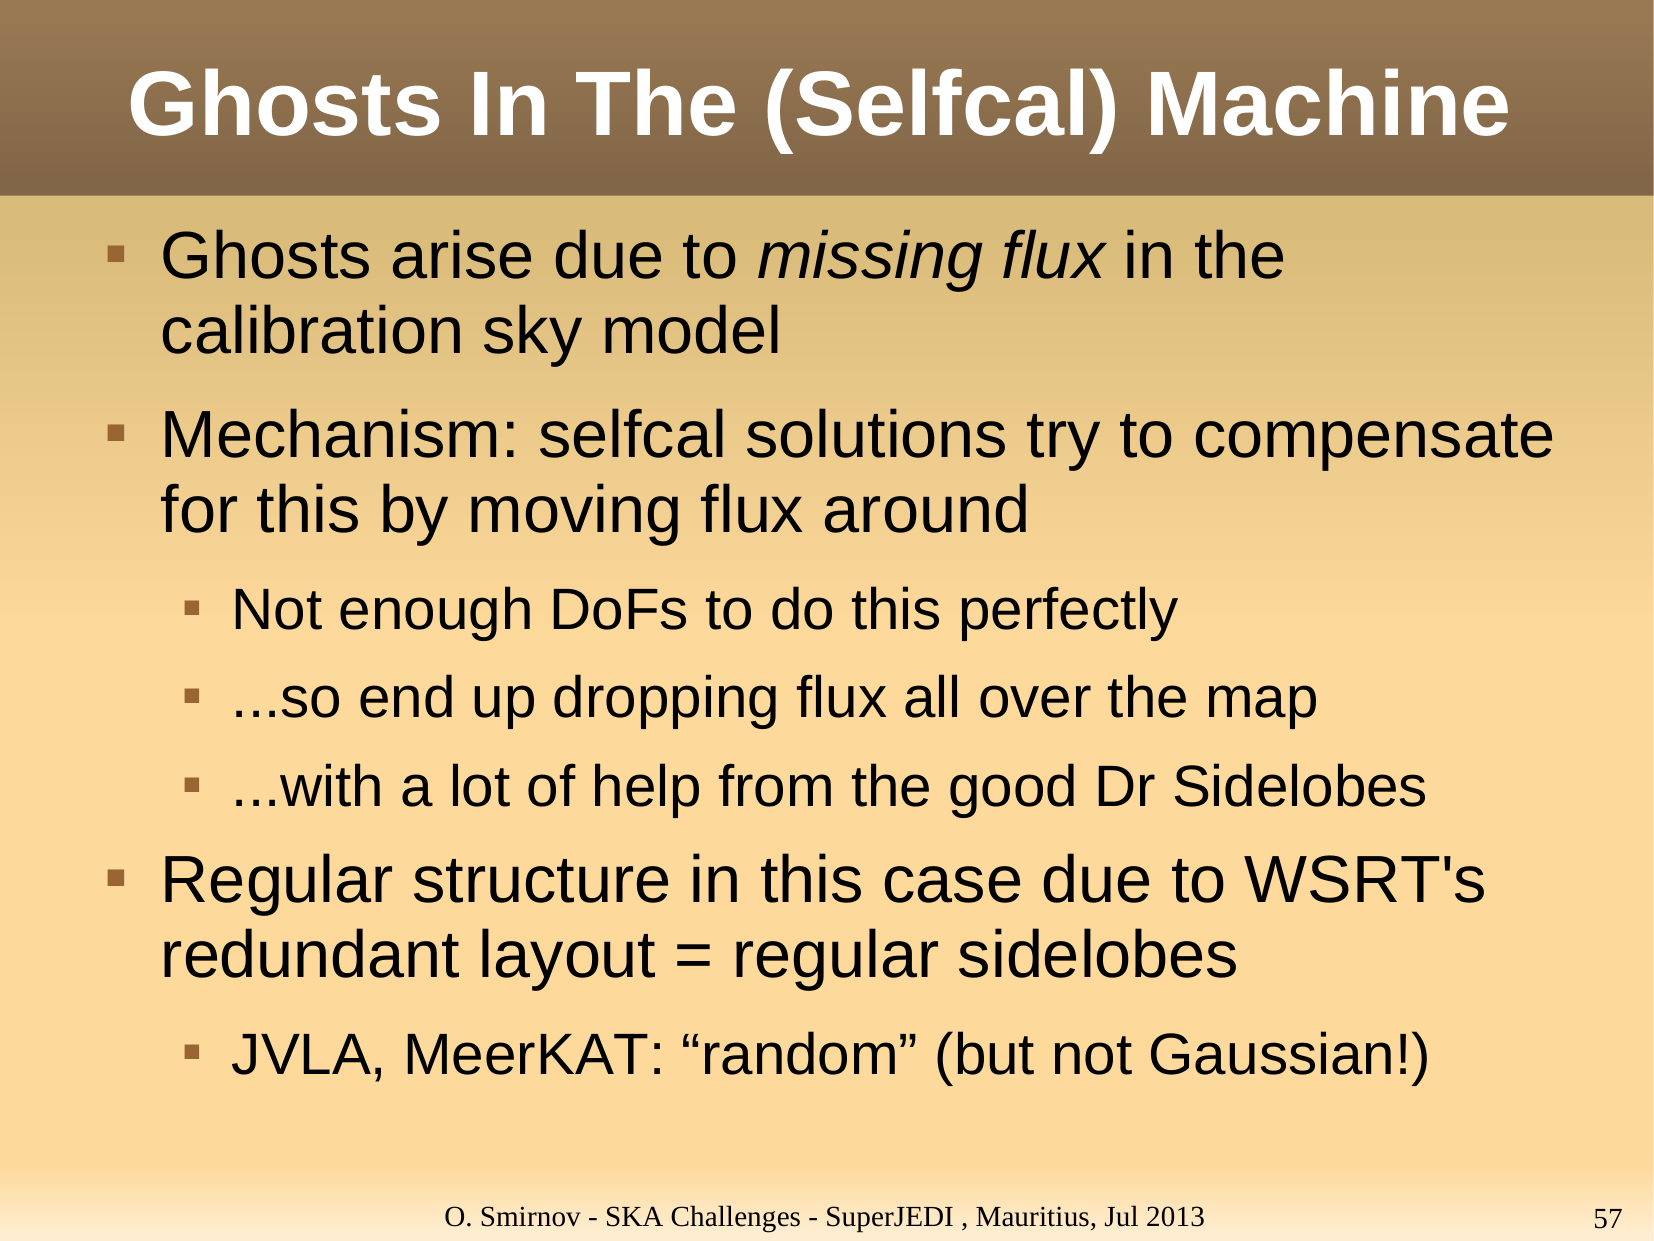

# Ghosts In The (Selfcal) Machine
Ghosts arise due to missing flux in the calibration sky model
Mechanism: selfcal solutions try to compensate for this by moving flux around
Not enough DoFs to do this perfectly
...so end up dropping flux all over the map
...with a lot of help from the good Dr Sidelobes
Regular structure in this case due to WSRT's redundant layout = regular sidelobes
JVLA, MeerKAT: “random” (but not Gaussian!)
O. Smirnov - SKA Challenges - SuperJEDI , Mauritius, Jul 2013
57